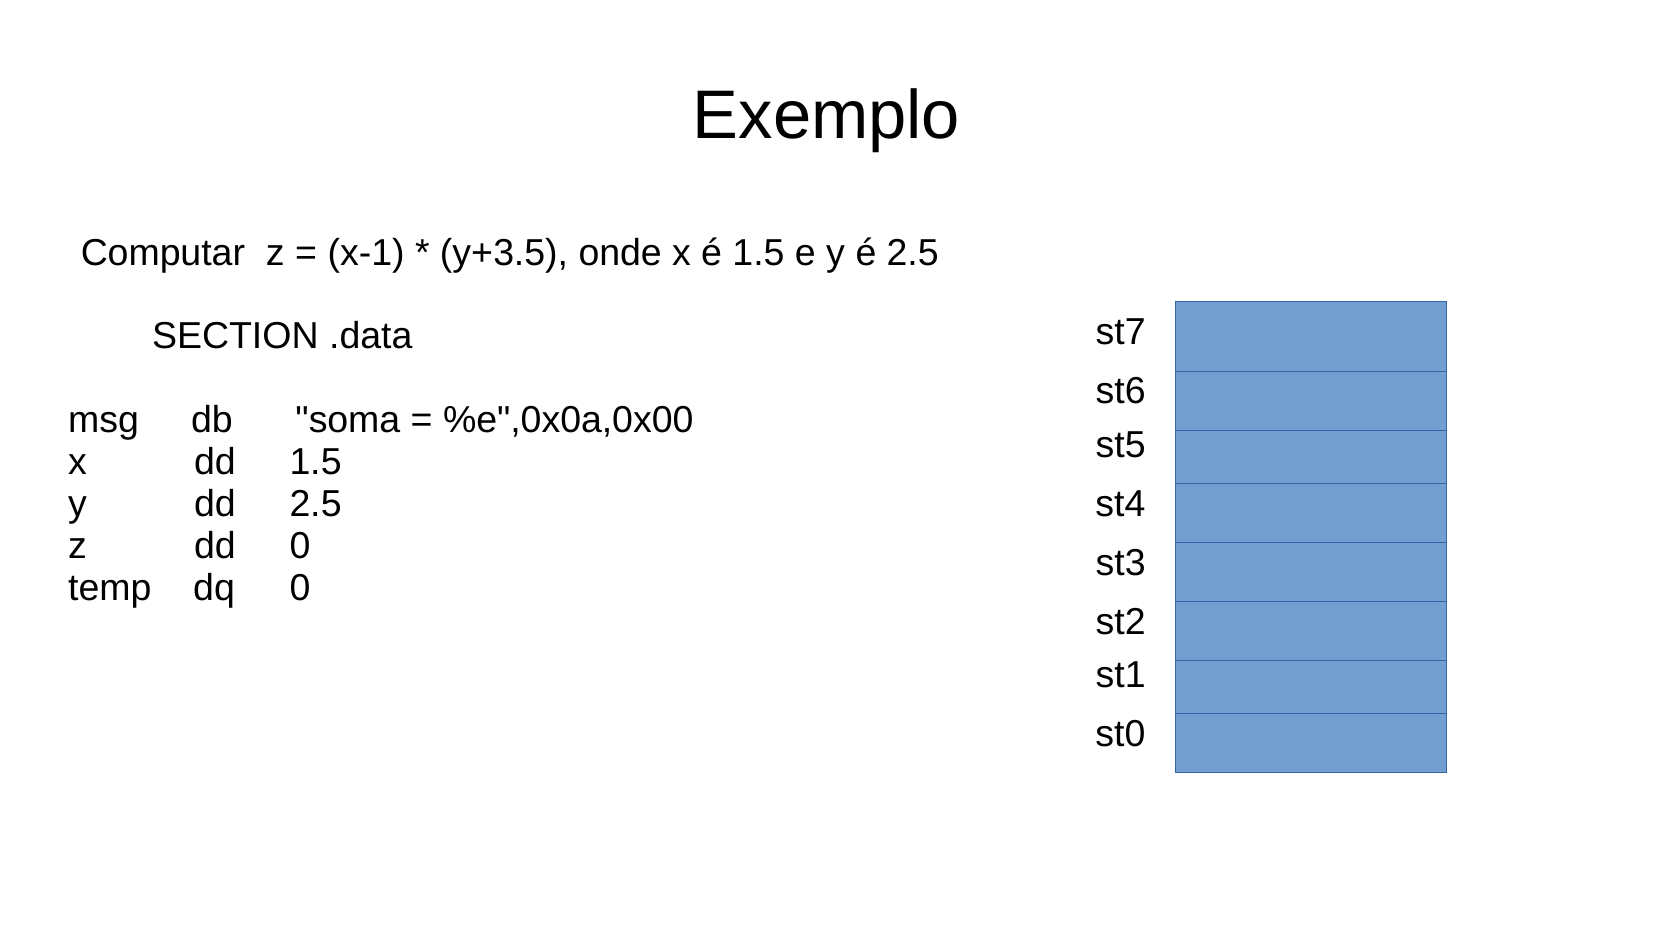

# Exemplo
Computar z = (x-1) * (y+3.5), onde x é 1.5 e y é 2.5
st7
 SECTION .data
msg db "soma = %e",0x0a,0x00
x	 dd	1.5
y	 dd	2.5
z	 dd	0
temp dq	0
st6
st5
st4
st3
st2
st1
st0